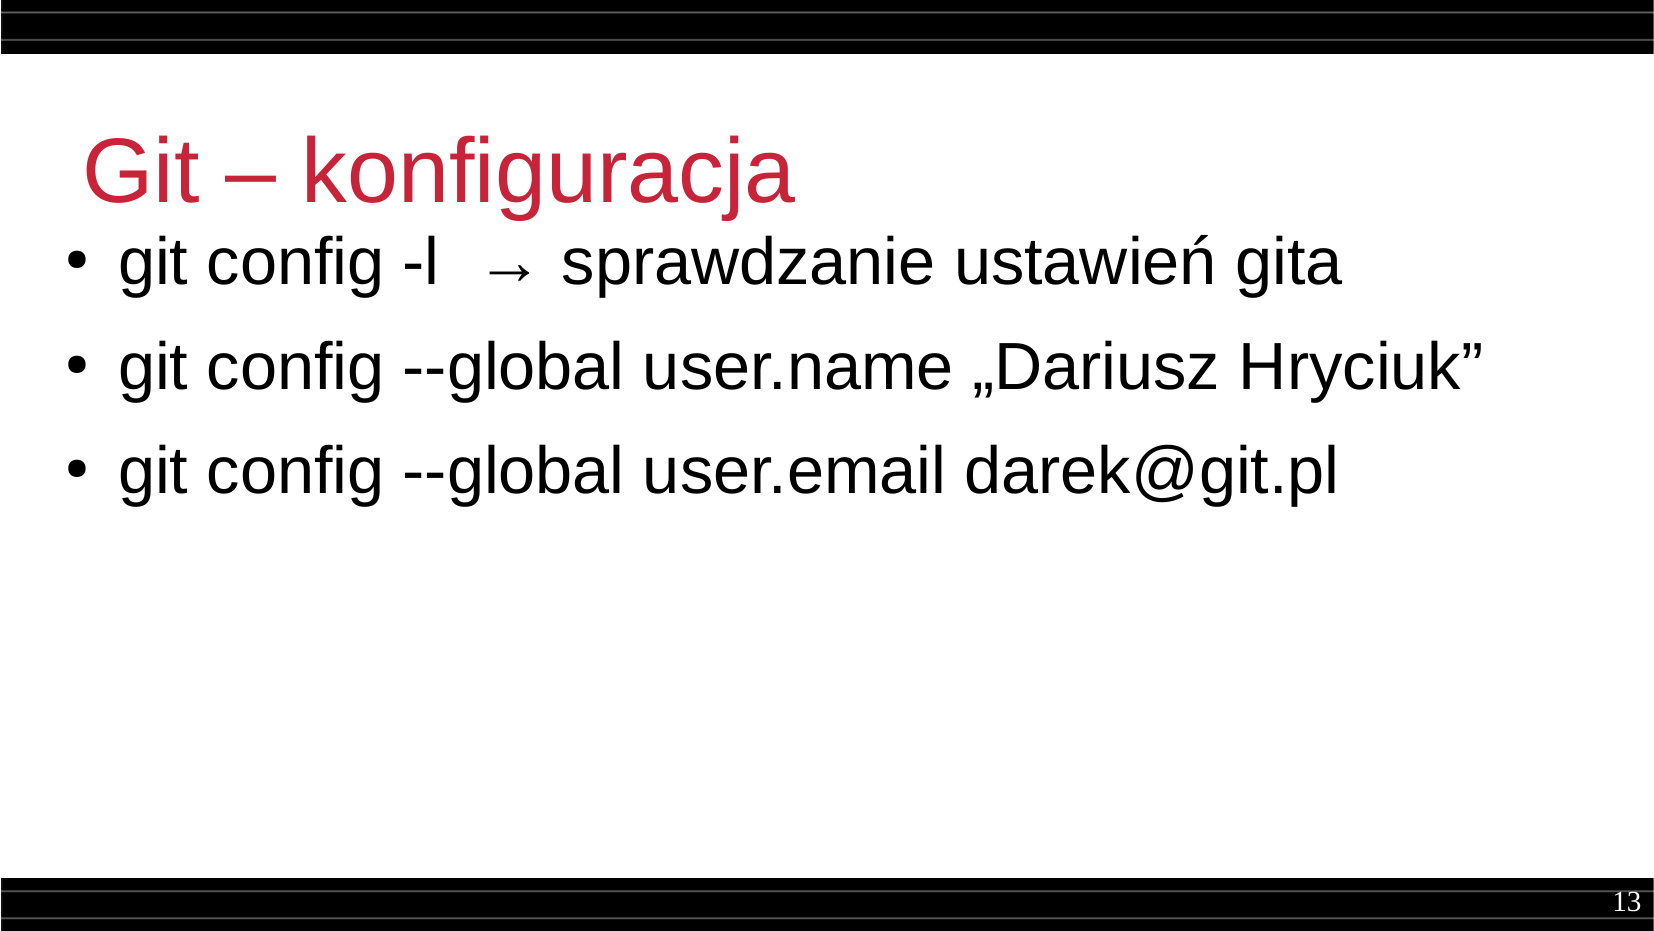

# Git – konfiguracja
git config -l → sprawdzanie ustawień gita
git config --global user.name „Dariusz Hryciuk”
git config --global user.email darek@git.pl